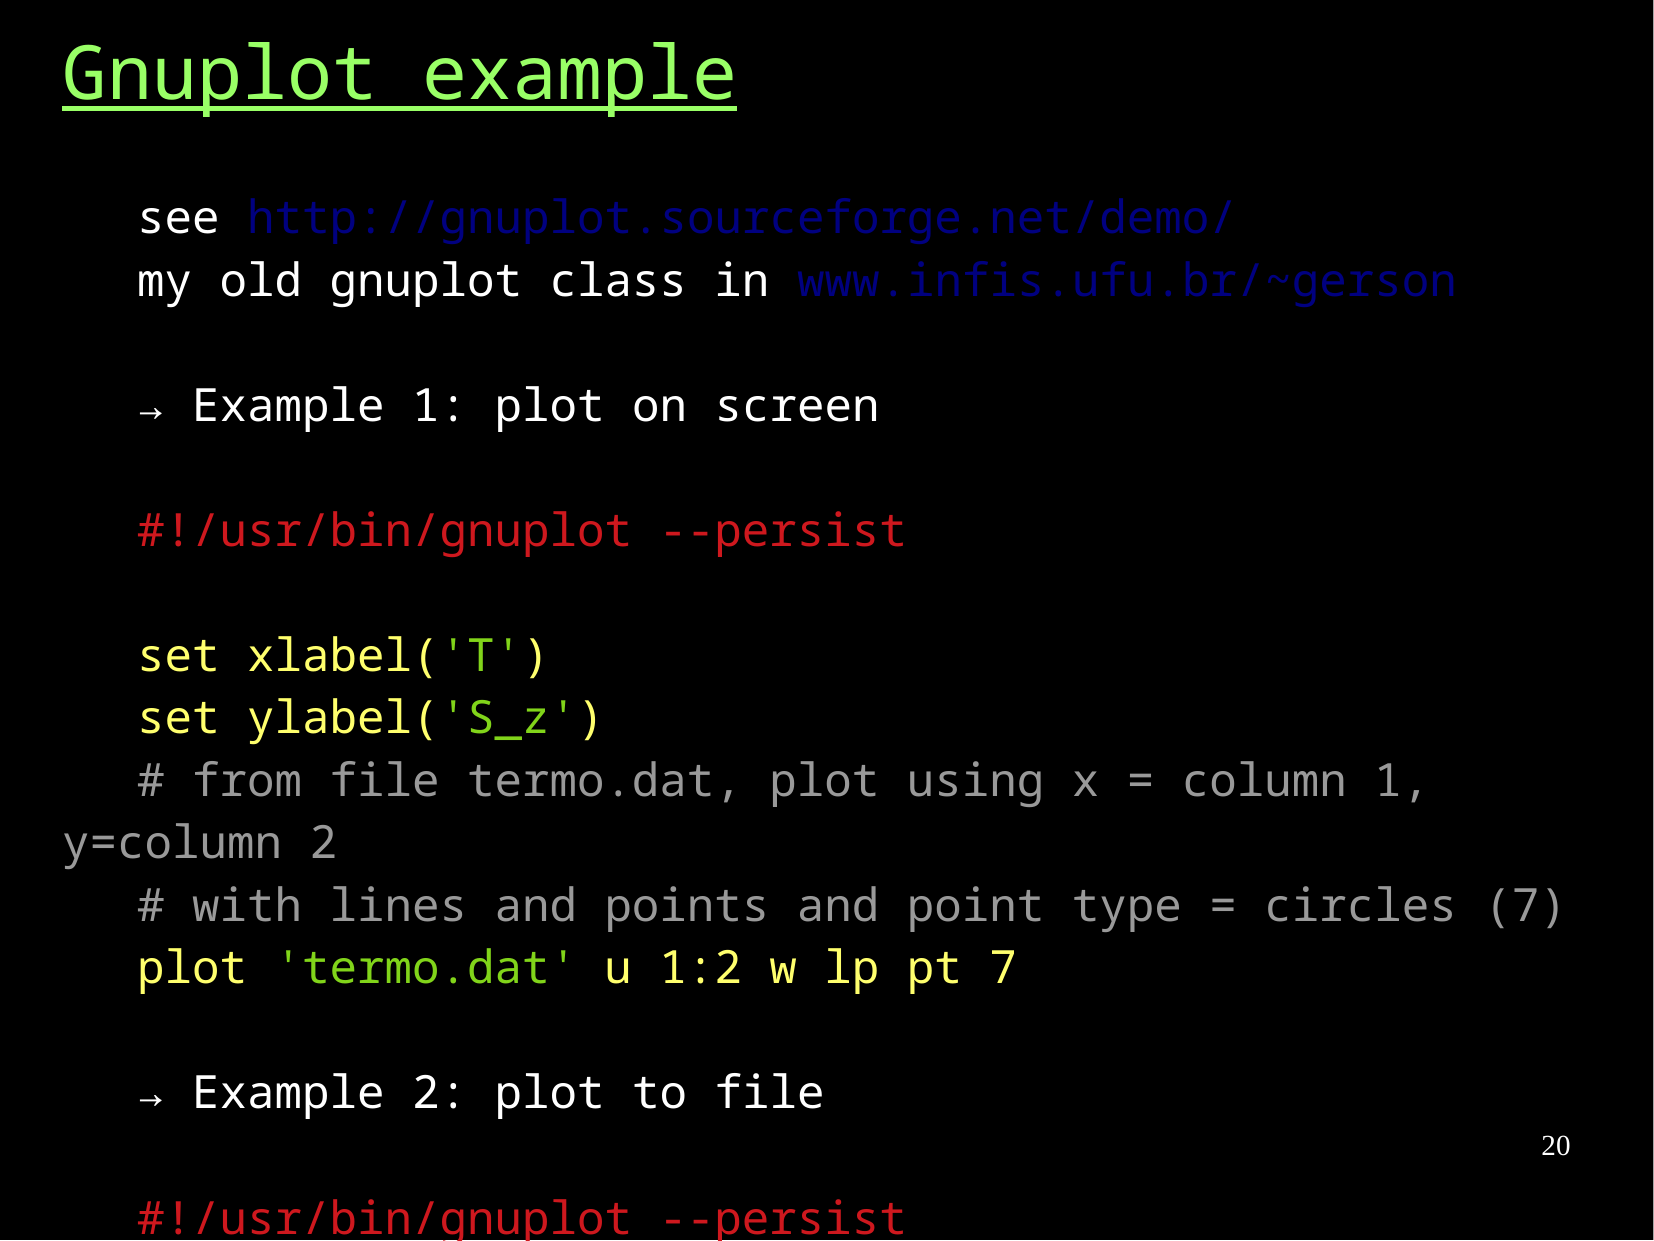

Gnuplot example
	see http://gnuplot.sourceforge.net/demo/
	my old gnuplot class in www.infis.ufu.br/~gerson
	→ Example 1: plot on screen
	#!/usr/bin/gnuplot --persist
	set xlabel('T')
	set ylabel('S_z')
	# from file termo.dat, plot using x = column 1, y=column 2
	# with lines and points and point type = circles (7)
	plot 'termo.dat' u 1:2 w lp pt 7
	→ Example 2: plot to file
	#!/usr/bin/gnuplot --persist
	set terminal png size 800,600 nocrop
	set output "gpfigure.png"
	set xlabel('T')
	set ylabel('S_z')
	plot 'termo.dat' u 1:2 w lp pt 7